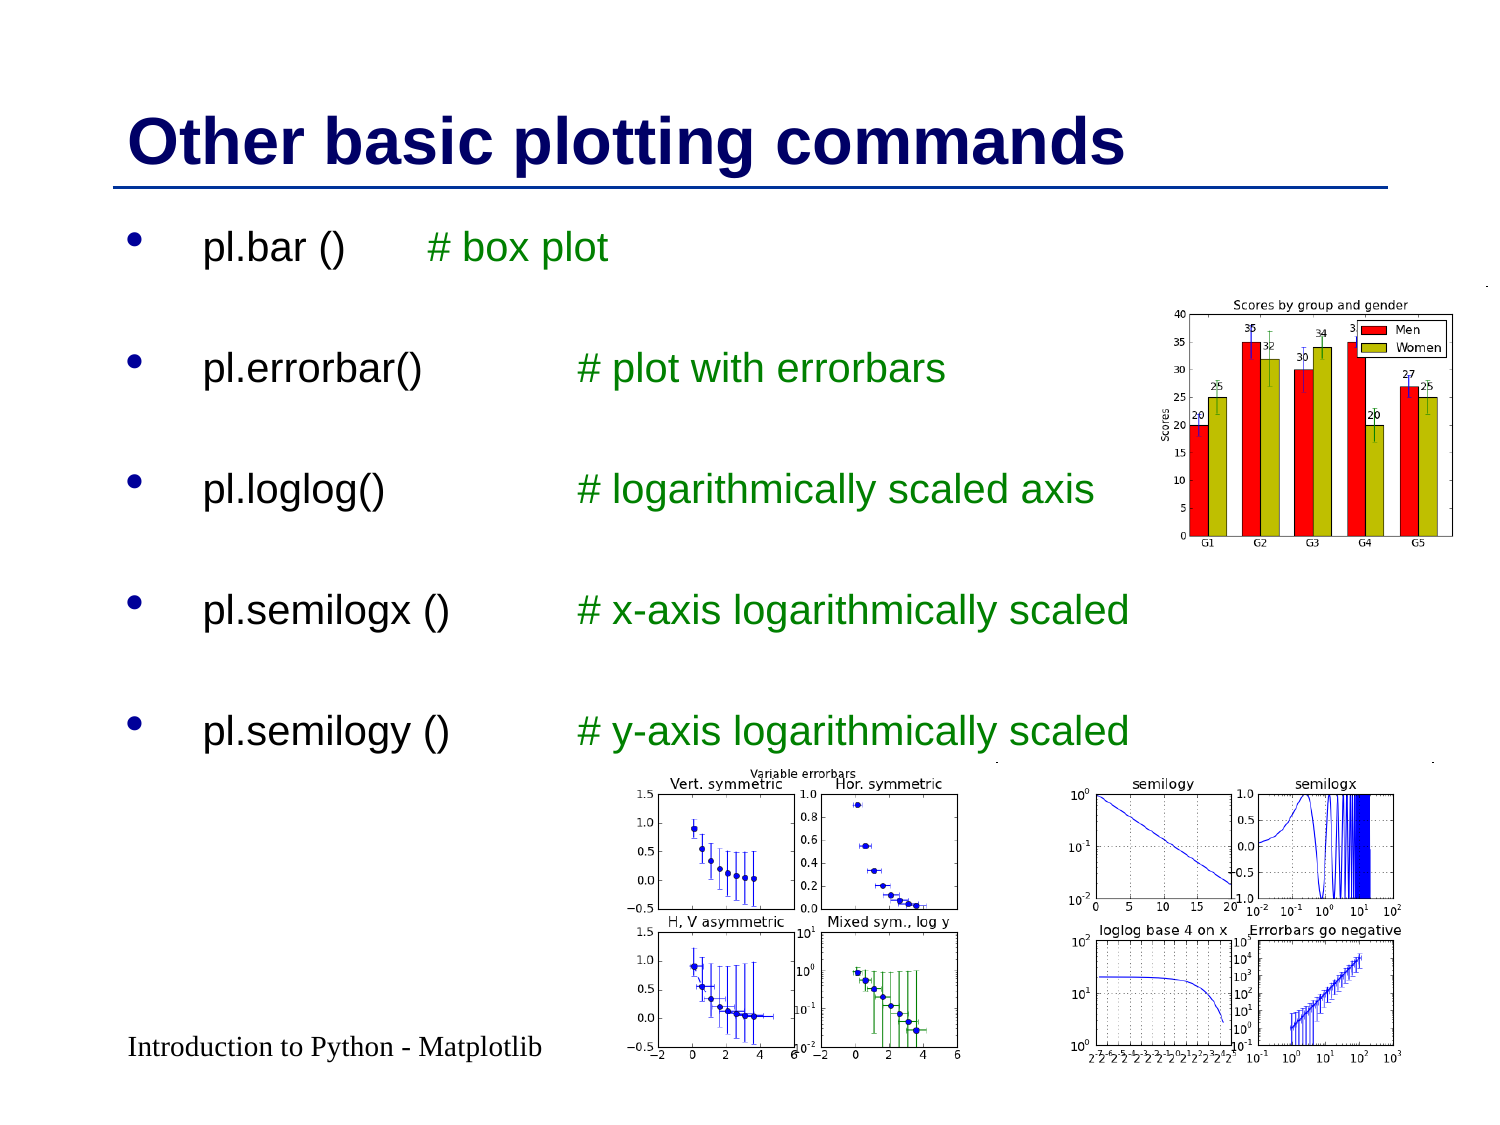

# Other basic plotting commands
pl.bar () 	# box plot
pl.errorbar()		# plot with errorbars
pl.loglog()		# logarithmically scaled axis
pl.semilogx ()	# x-axis logarithmically scaled
pl.semilogy ()	# y-axis logarithmically scaled
Introduction to Python - Matplotlib